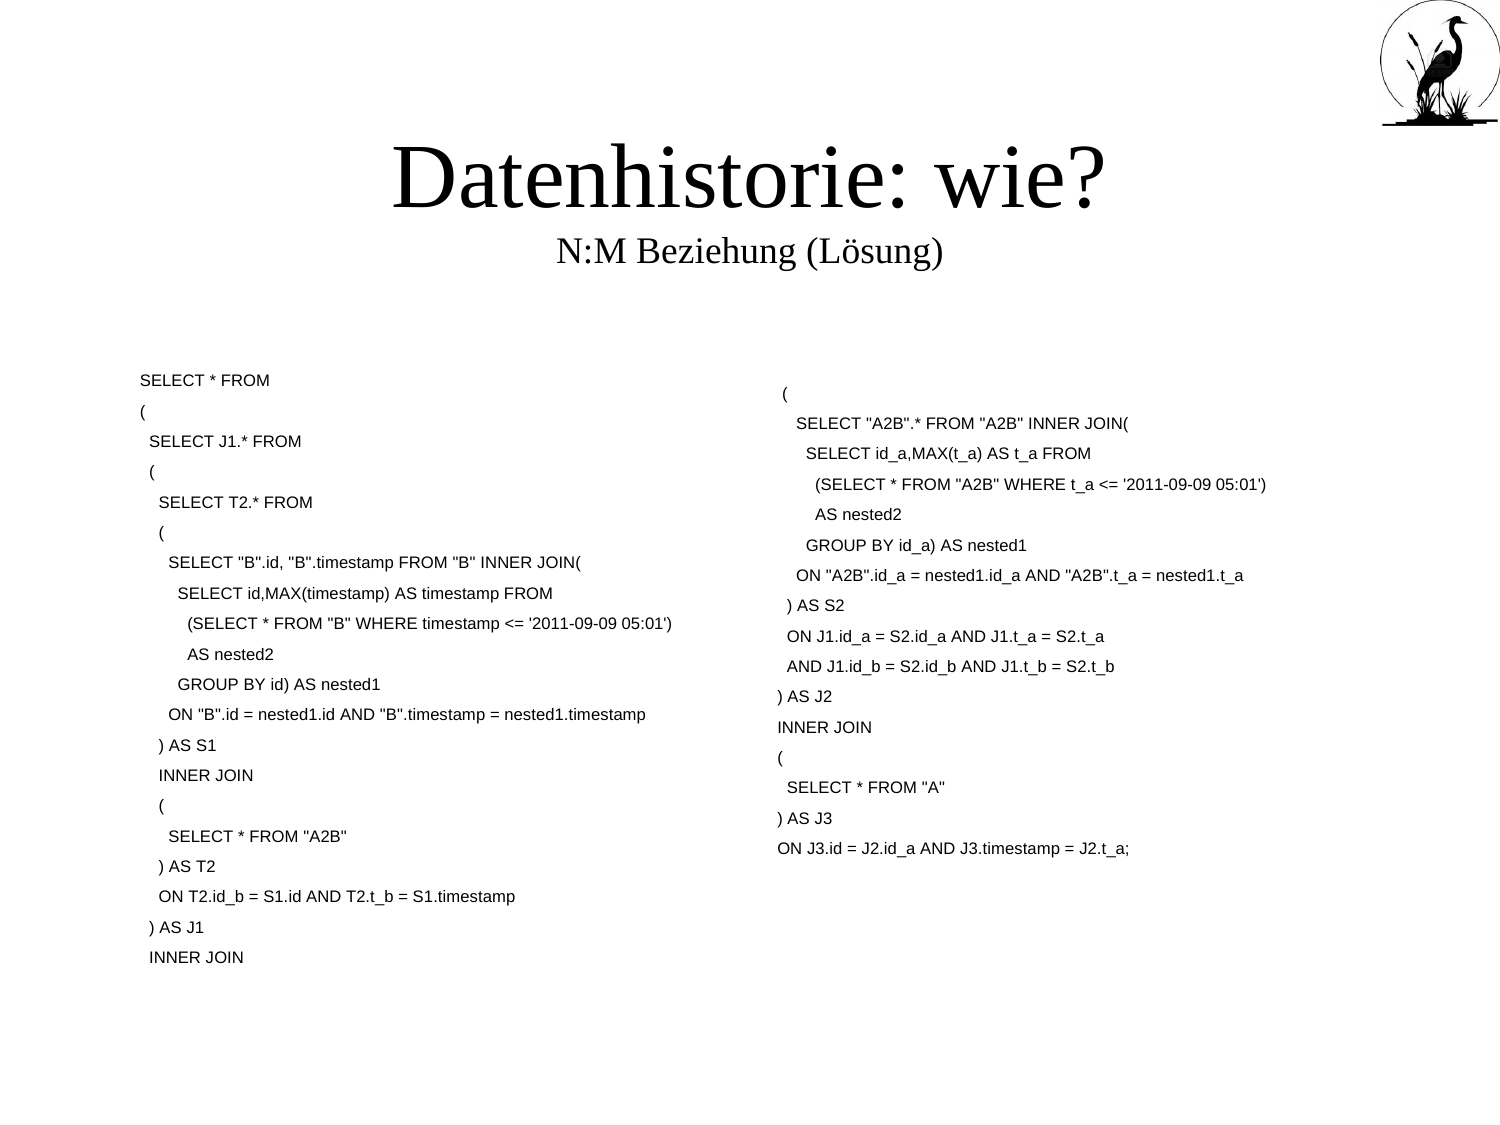

# Datenhistorie: wie? N:M Beziehung (Lösung)
SELECT * FROM
(
 SELECT J1.* FROM
 (
 SELECT T2.* FROM
 (
 SELECT "B".id, "B".timestamp FROM "B" INNER JOIN(
 SELECT id,MAX(timestamp) AS timestamp FROM
 (SELECT * FROM "B" WHERE timestamp <= '2011-09-09 05:01')
 AS nested2
 GROUP BY id) AS nested1
 ON "B".id = nested1.id AND "B".timestamp = nested1.timestamp
 ) AS S1
 INNER JOIN
 (
 SELECT * FROM "A2B"
 ) AS T2
 ON T2.id_b = S1.id AND T2.t_b = S1.timestamp
 ) AS J1
 INNER JOIN
 (
 SELECT "A2B".* FROM "A2B" INNER JOIN(
 SELECT id_a,MAX(t_a) AS t_a FROM
 (SELECT * FROM "A2B" WHERE t_a <= '2011-09-09 05:01')
 AS nested2
 GROUP BY id_a) AS nested1
 ON "A2B".id_a = nested1.id_a AND "A2B".t_a = nested1.t_a
 ) AS S2
 ON J1.id_a = S2.id_a AND J1.t_a = S2.t_a
 AND J1.id_b = S2.id_b AND J1.t_b = S2.t_b
) AS J2
INNER JOIN
(
 SELECT * FROM "A"
) AS J3
ON J3.id = J2.id_a AND J3.timestamp = J2.t_a;